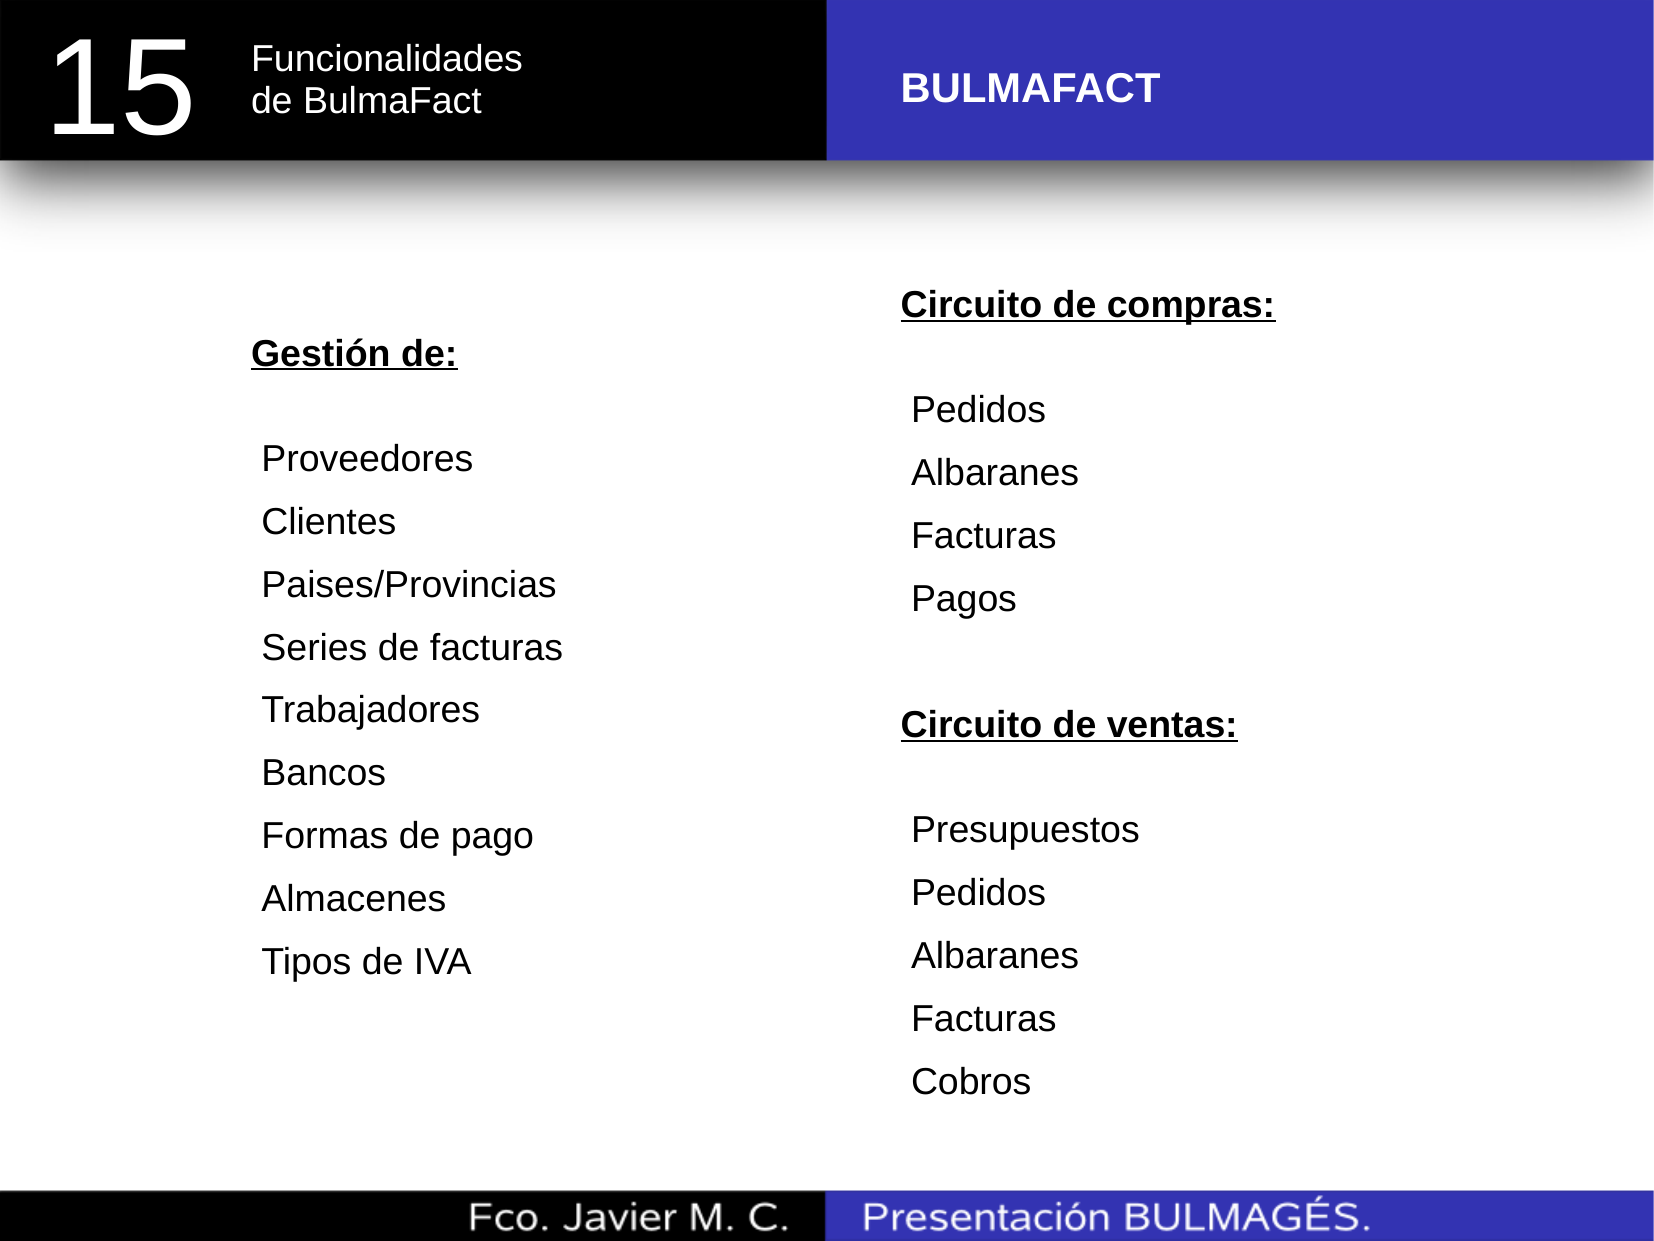

Funcionalidades
de BulmaFact
BULMAFACT
Circuito de compras:
 Pedidos
 Albaranes
 Facturas
 Pagos
Circuito de ventas:
 Presupuestos
 Pedidos
 Albaranes
 Facturas
 Cobros
Gestión de:
 Proveedores
 Clientes
 Paises/Provincias
 Series de facturas
 Trabajadores
 Bancos
 Formas de pago
 Almacenes
 Tipos de IVA